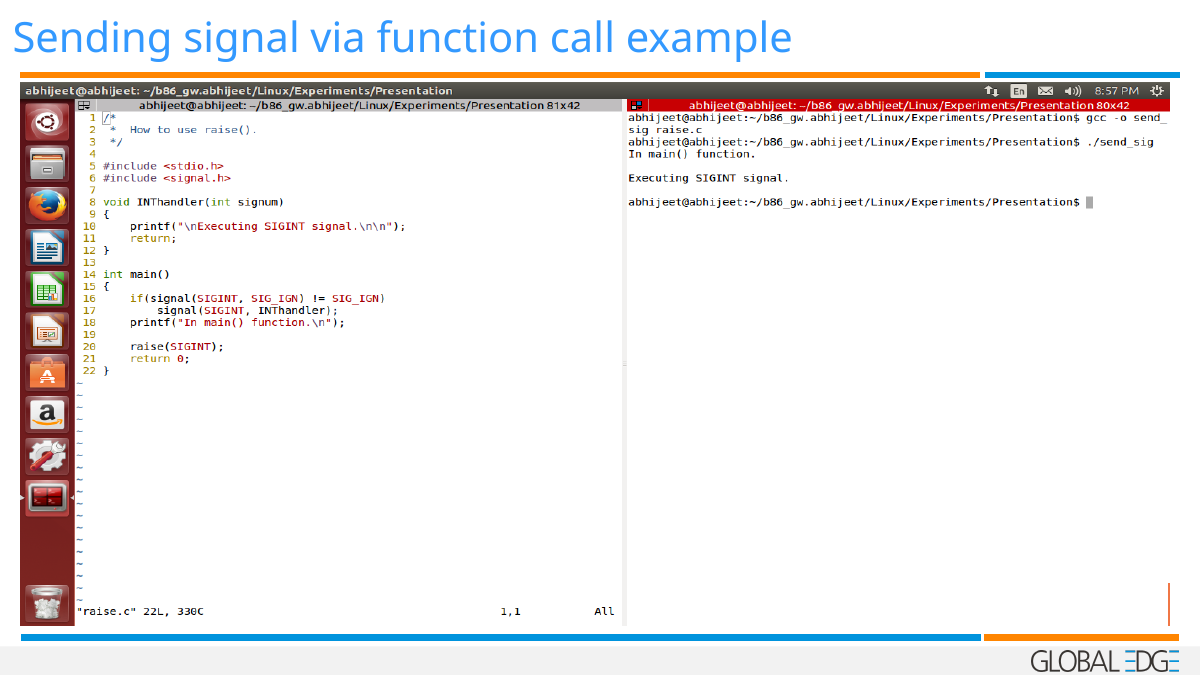

# Sending signal via function call example